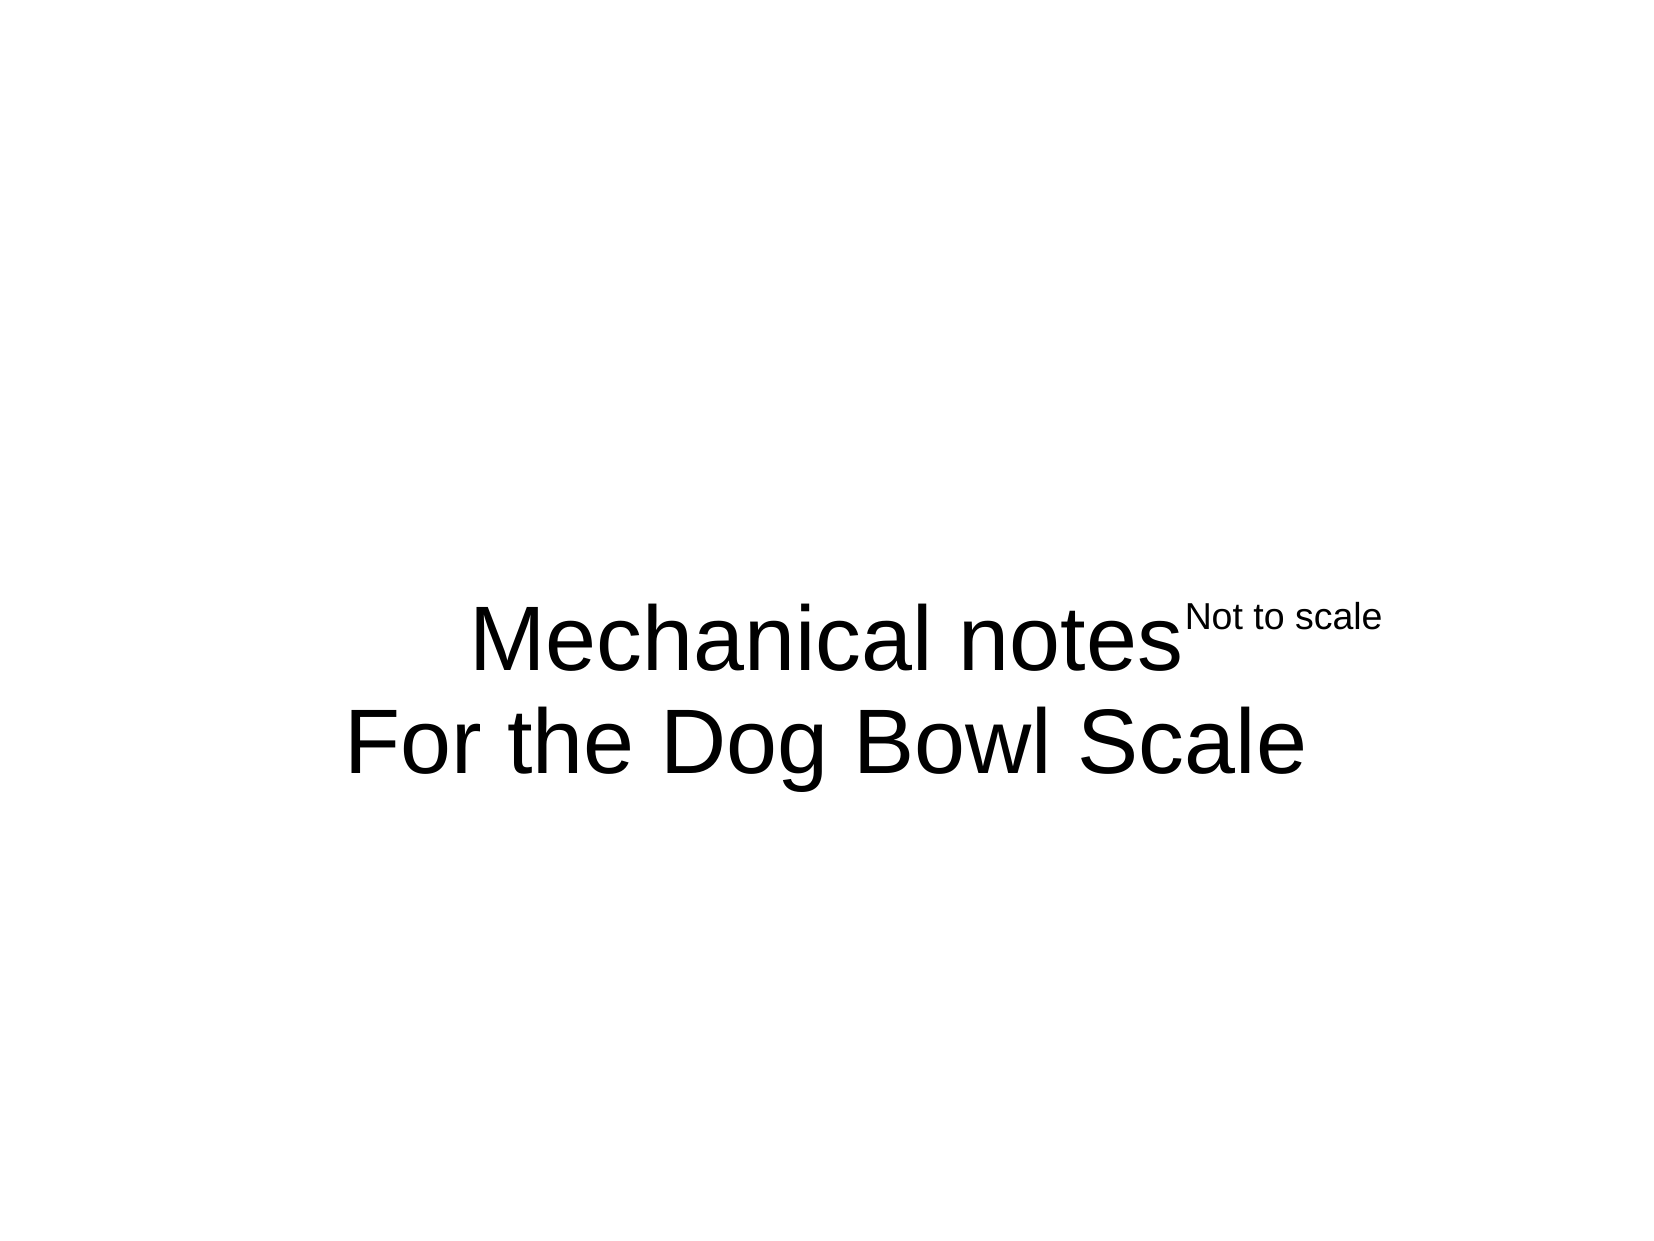

# Mechanical notes For the Dog Bowl Scale
Not to scale